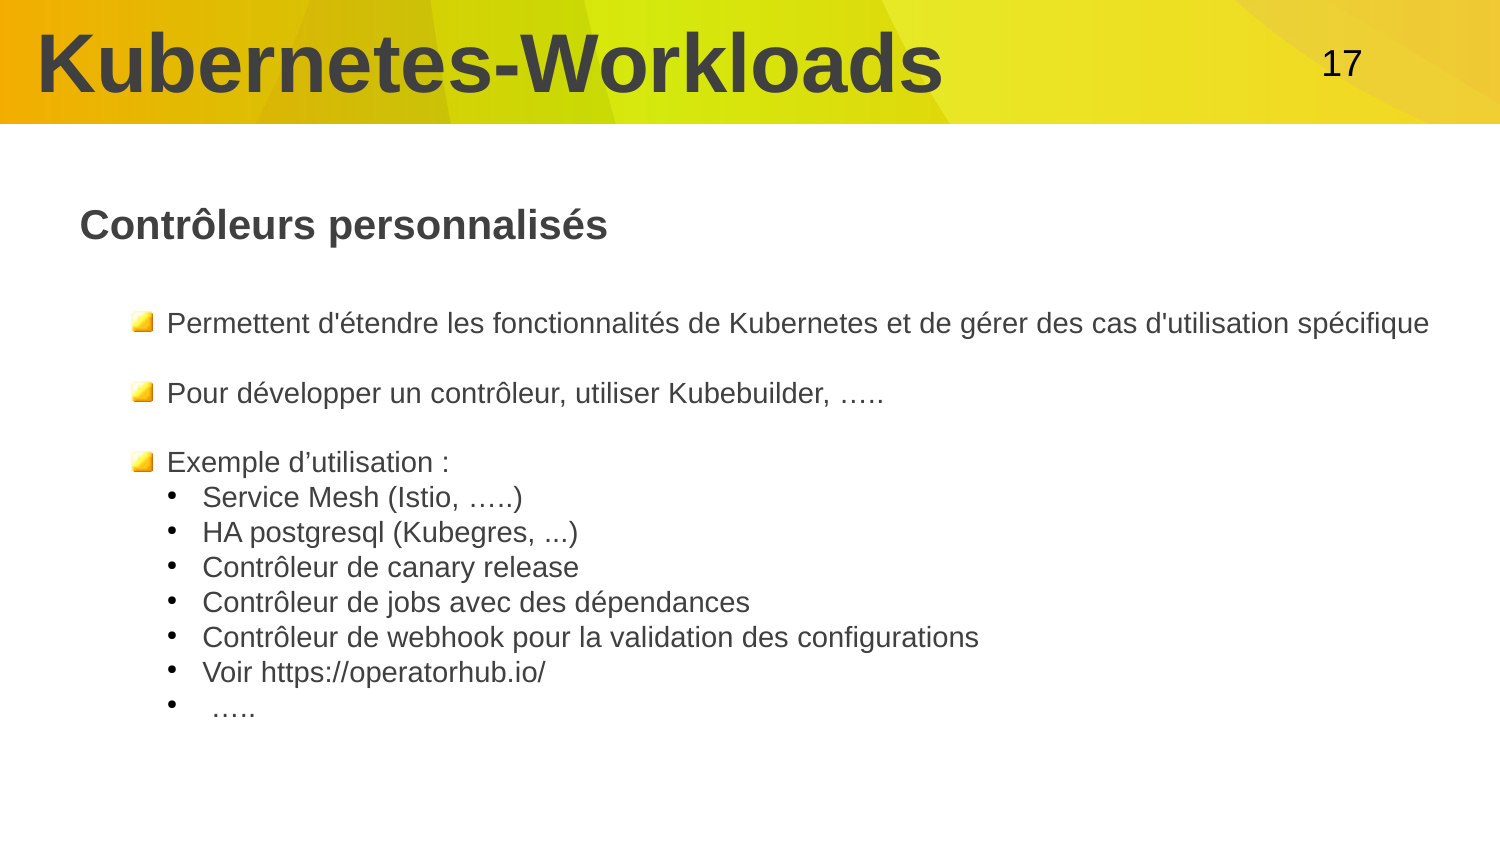

Kubernetes-Workloads
Contrôleurs personnalisés
Permettent d'étendre les fonctionnalités de Kubernetes et de gérer des cas d'utilisation spécifique
Pour développer un contrôleur, utiliser Kubebuilder, …..
Exemple d’utilisation :
Service Mesh (Istio, …..)
HA postgresql (Kubegres, ...)
Contrôleur de canary release
Contrôleur de jobs avec des dépendances
Contrôleur de webhook pour la validation des configurations
Voir https://operatorhub.io/
 …..